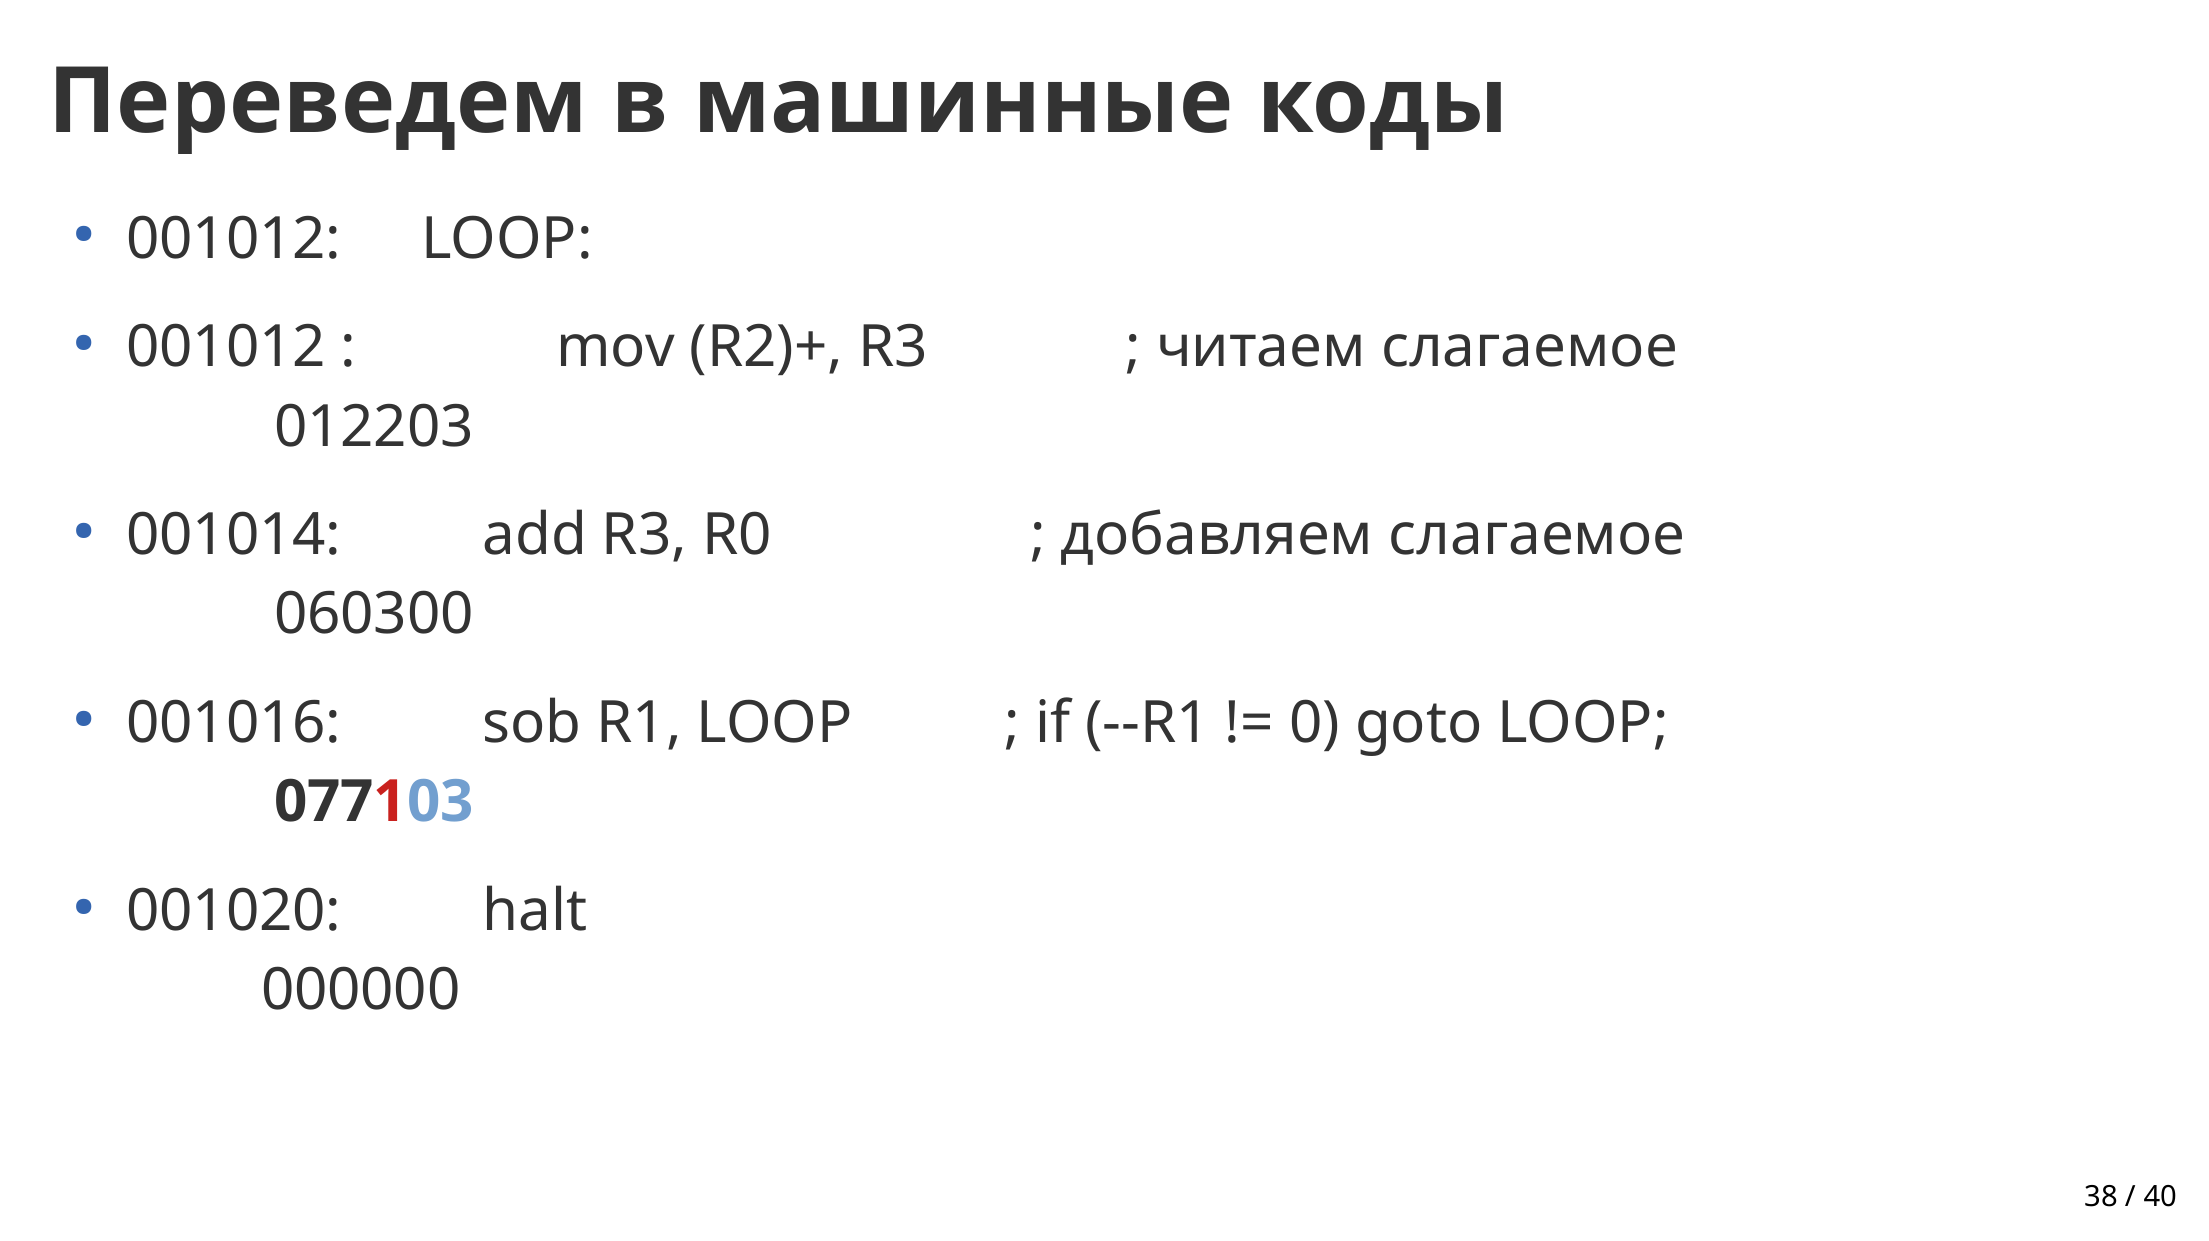

# Переведем в машинные коды
001012:		LOOP:
001012 :		 mov (R2)+, R3 ; читаем слагаемое
		012203
001014:		 add R3, R0 ; добавляем слагаемое
		060300
001016:		 sob R1, LOOP ; if (--R1 != 0) goto LOOP;
		077103
001020:		 halt
	 000000
38